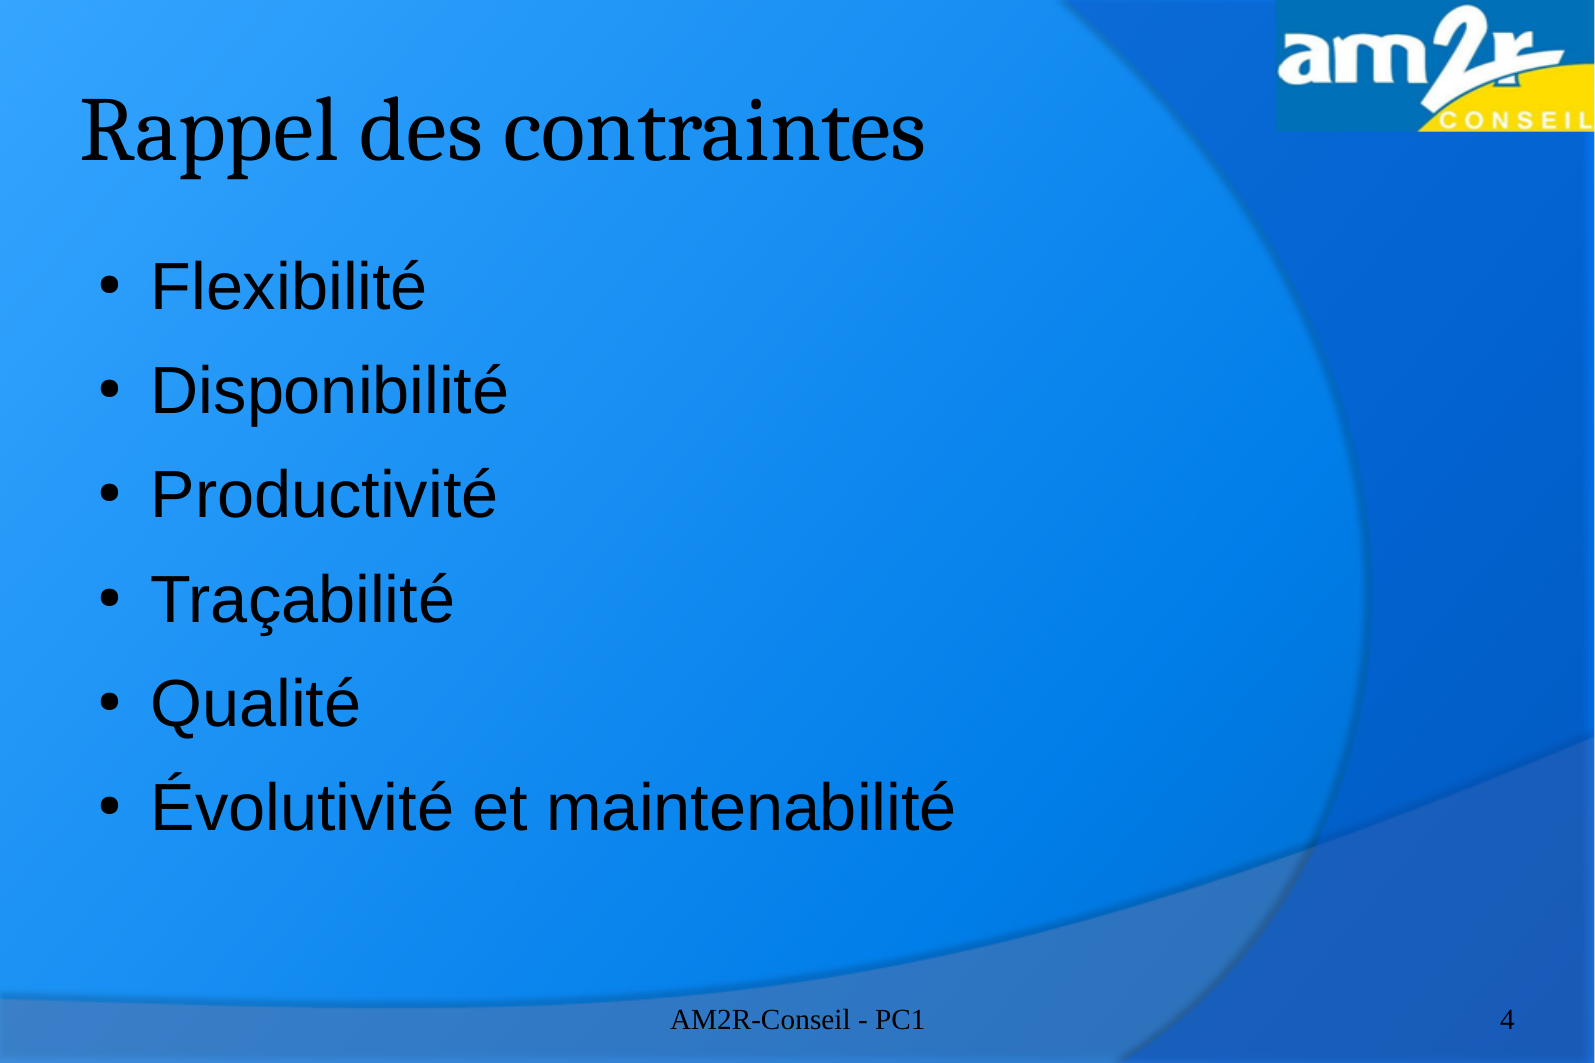

# Rappel des contraintes
Flexibilité
Disponibilité
Productivité
Traçabilité
Qualité
Évolutivité et maintenabilité
AM2R-Conseil - PC1
4